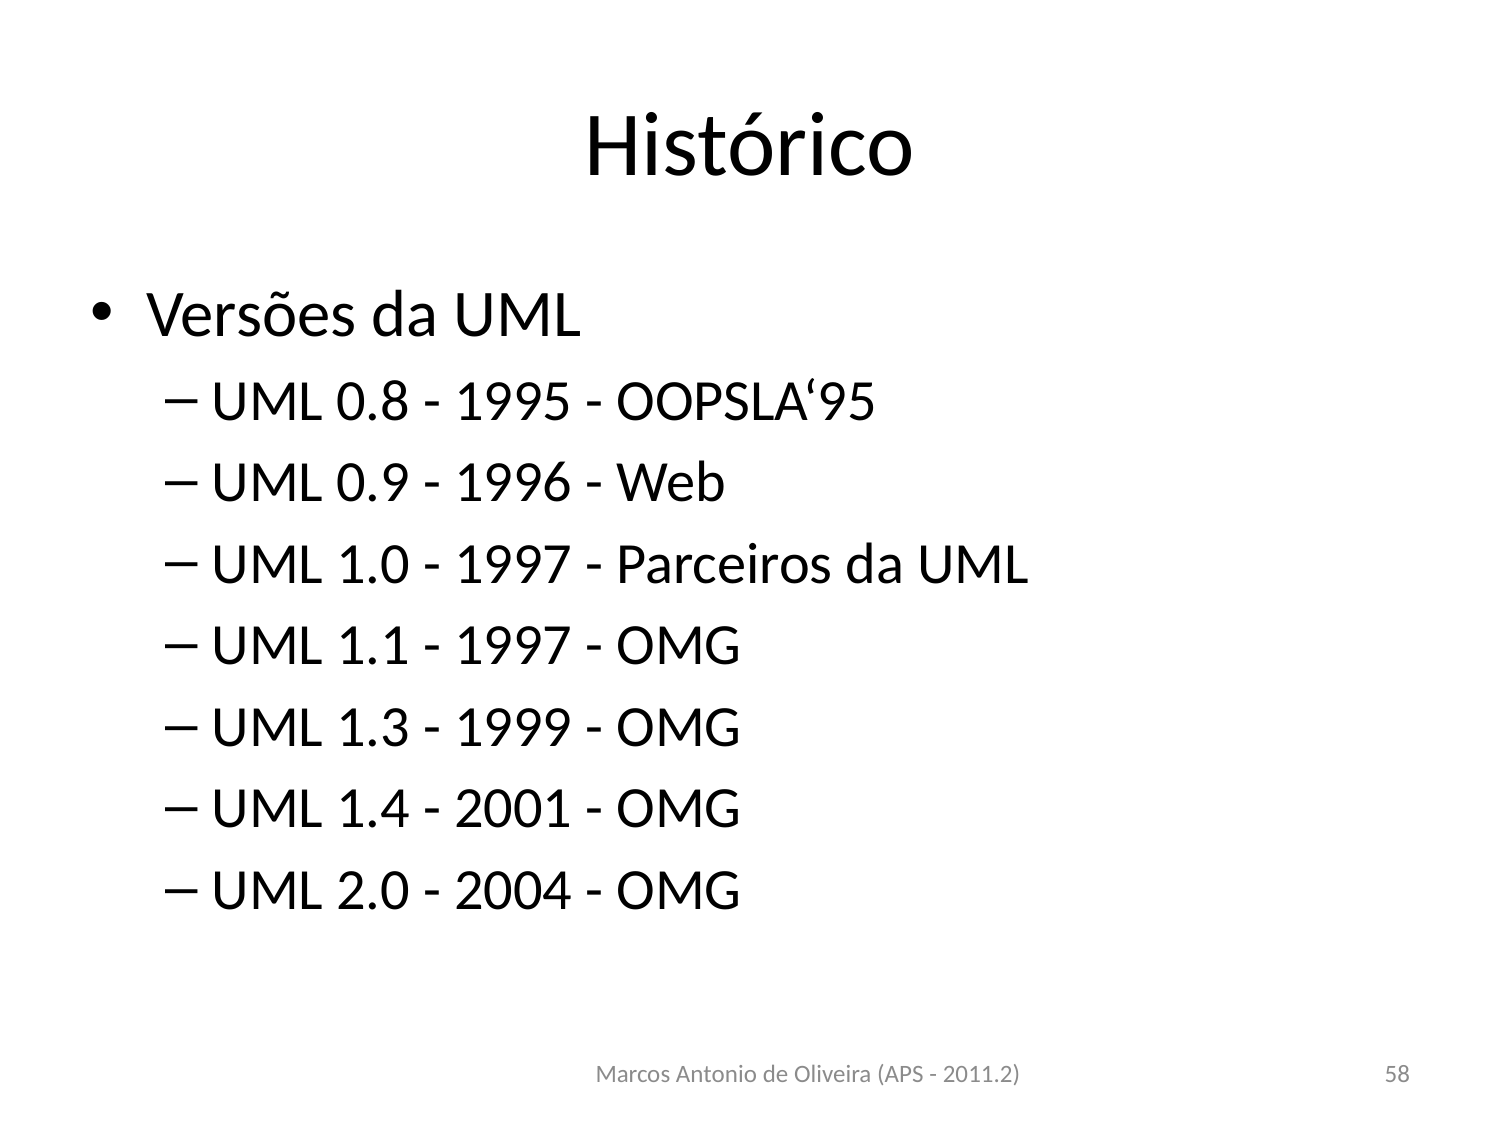

# Histórico
Versões da UML
UML 0.8 - 1995 - OOPSLA‘95
UML 0.9 - 1996 - Web
UML 1.0 - 1997 - Parceiros da UML
UML 1.1 - 1997 - OMG
UML 1.3 - 1999 - OMG
UML 1.4 - 2001 - OMG
UML 2.0 - 2004 - OMG
Marcos Antonio de Oliveira (APS - 2011.2)